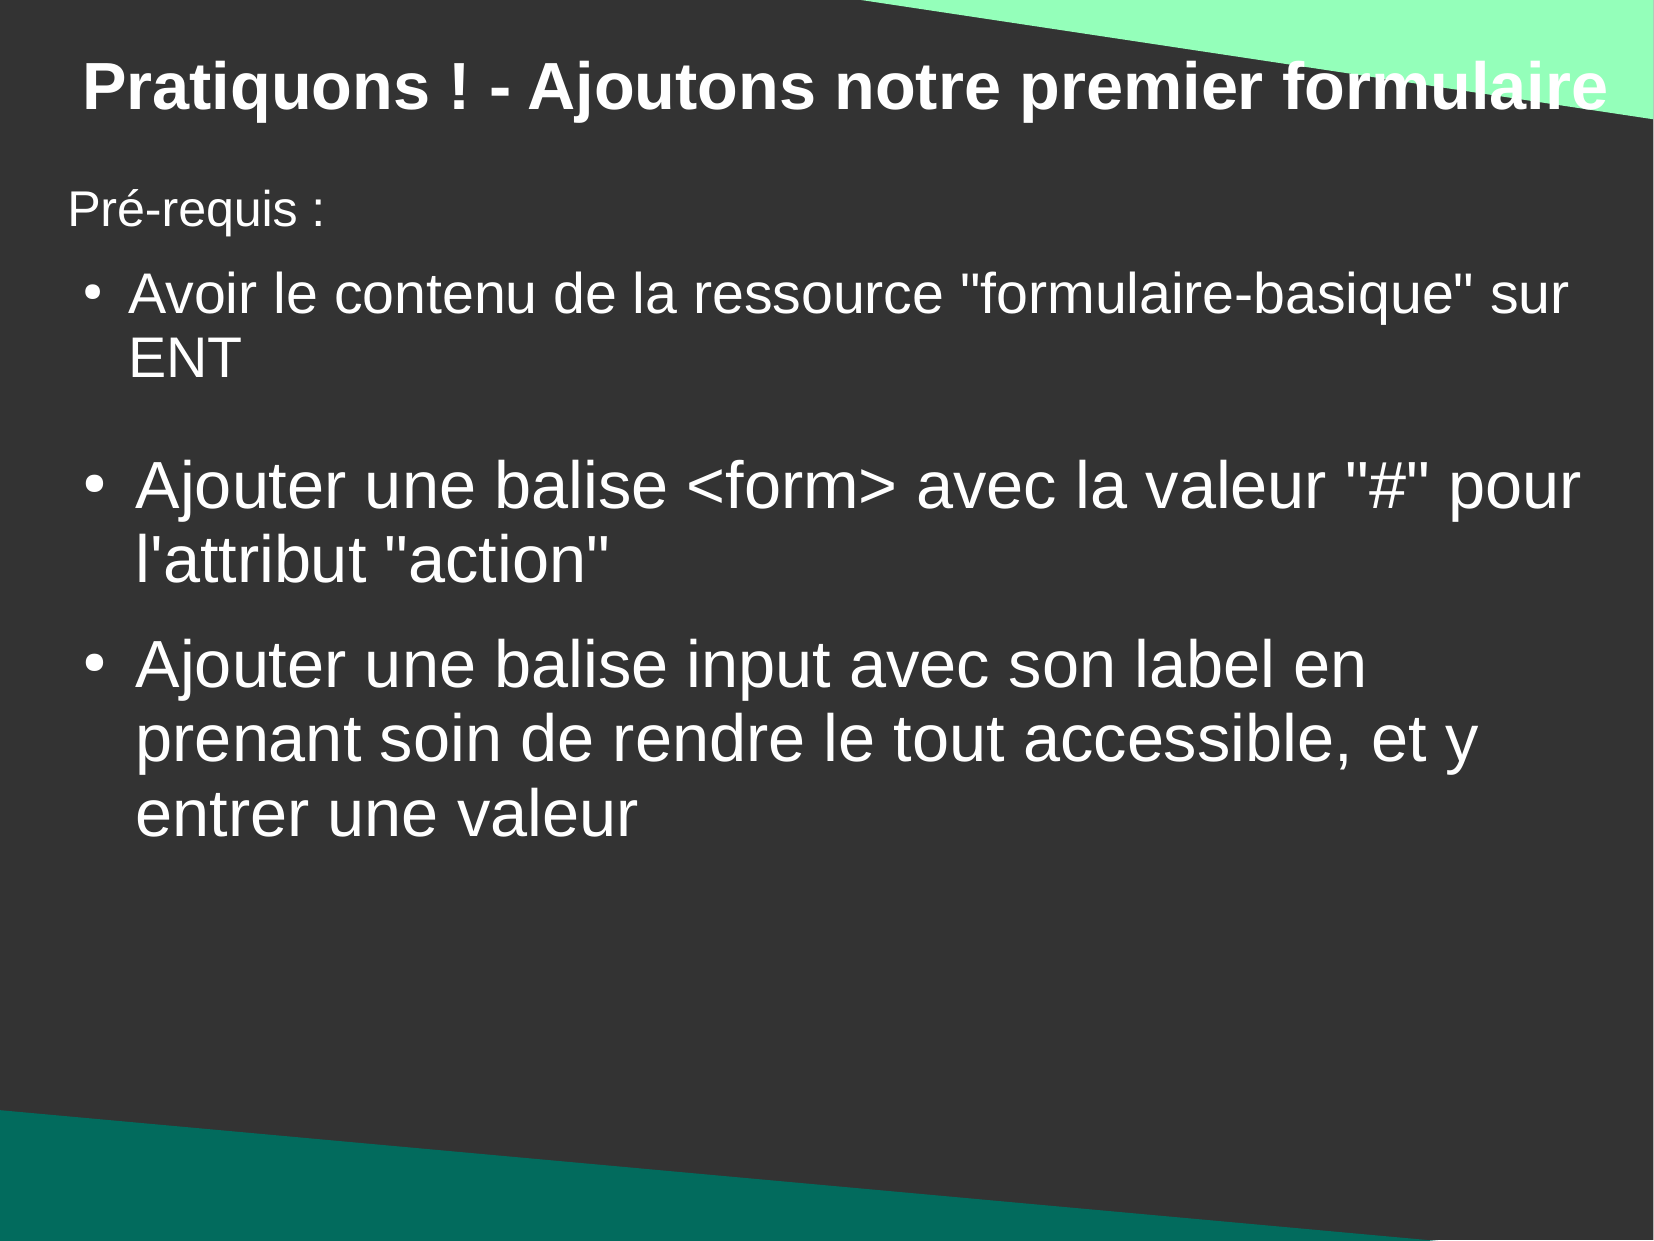

# Pratiquons ! - Ajoutons notre premier formulaire
Pré-requis :
Avoir le contenu de la ressource "formulaire-basique" sur ENT
Ajouter une balise <form> avec la valeur "#" pour l'attribut "action"
Ajouter une balise input avec son label en prenant soin de rendre le tout accessible, et y entrer une valeur